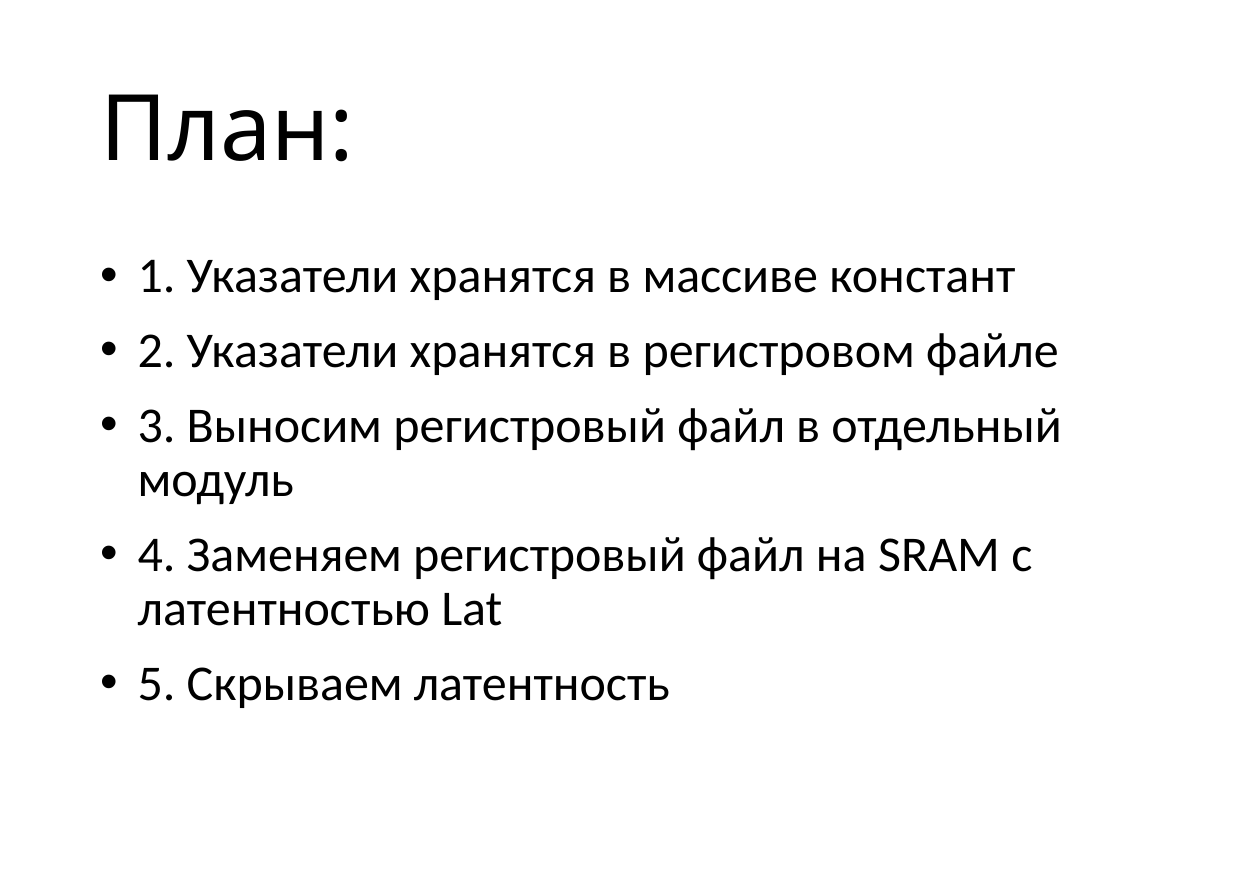

# План:
1. Указатели хранятся в массиве констант
2. Указатели хранятся в регистровом файле
3. Выносим регистровый файл в отдельный модуль
4. Заменяем регистровый файл на SRAM с латентностью Lat
5. Скрываем латентность